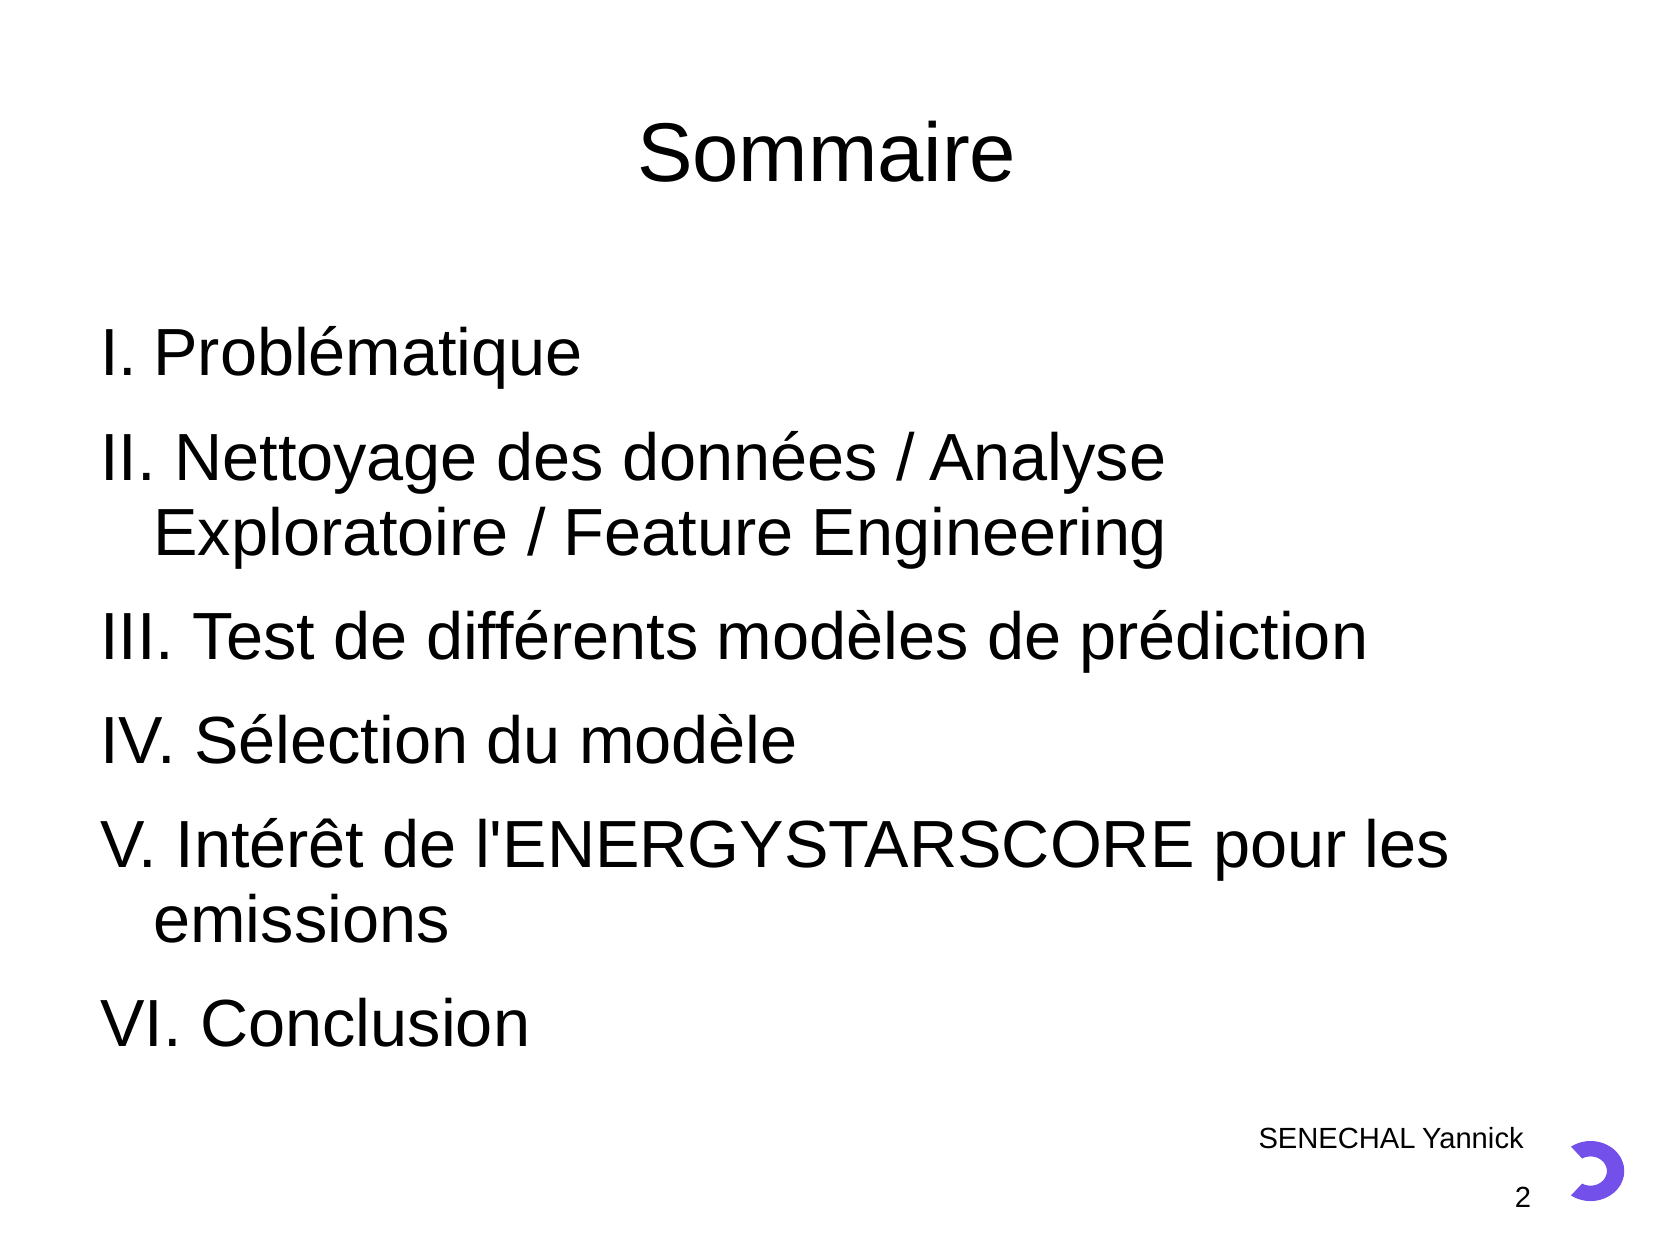

# Sommaire
Problématique
 Nettoyage des données / Analyse Exploratoire / Feature Engineering
 Test de différents modèles de prédiction
 Sélection du modèle
 Intérêt de l'ENERGYSTARSCORE pour les emissions
 Conclusion
SENECHAL Yannick
2